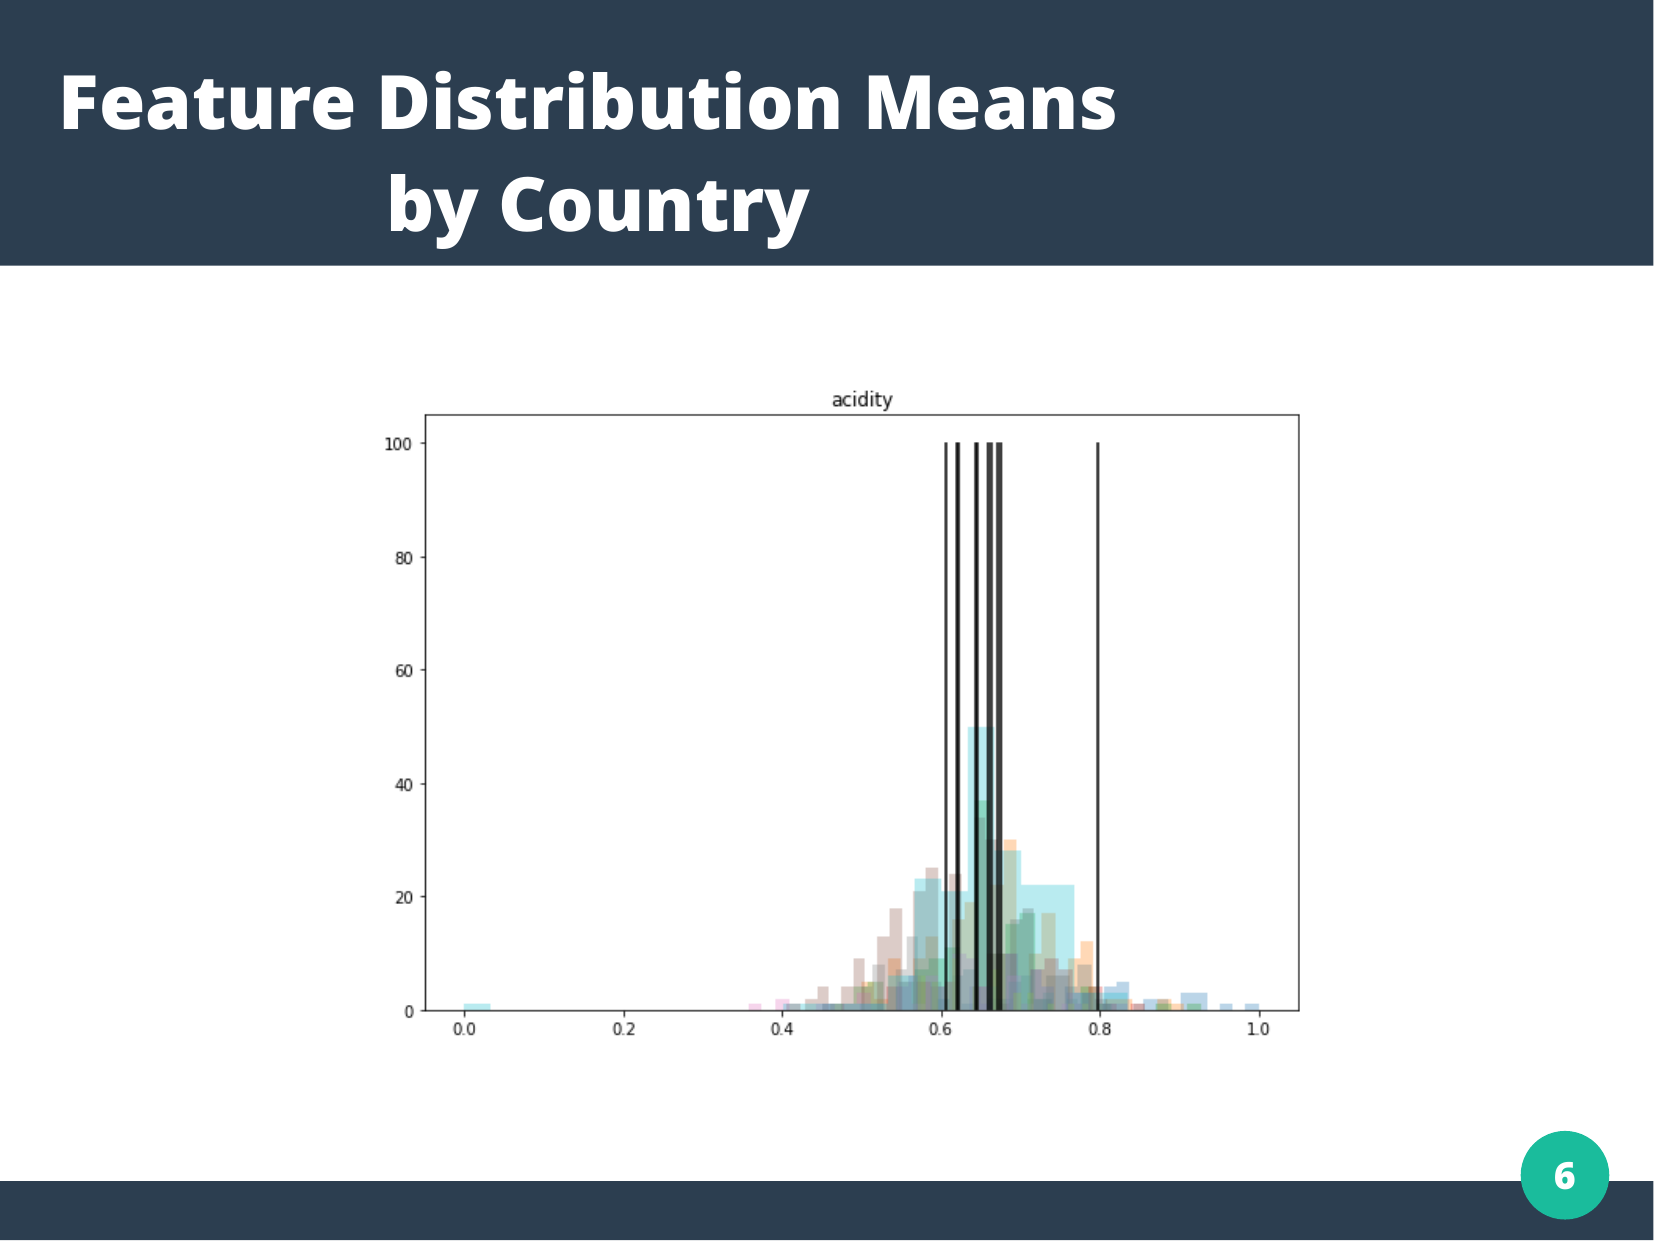

# Feature Distribution Means by Country
6